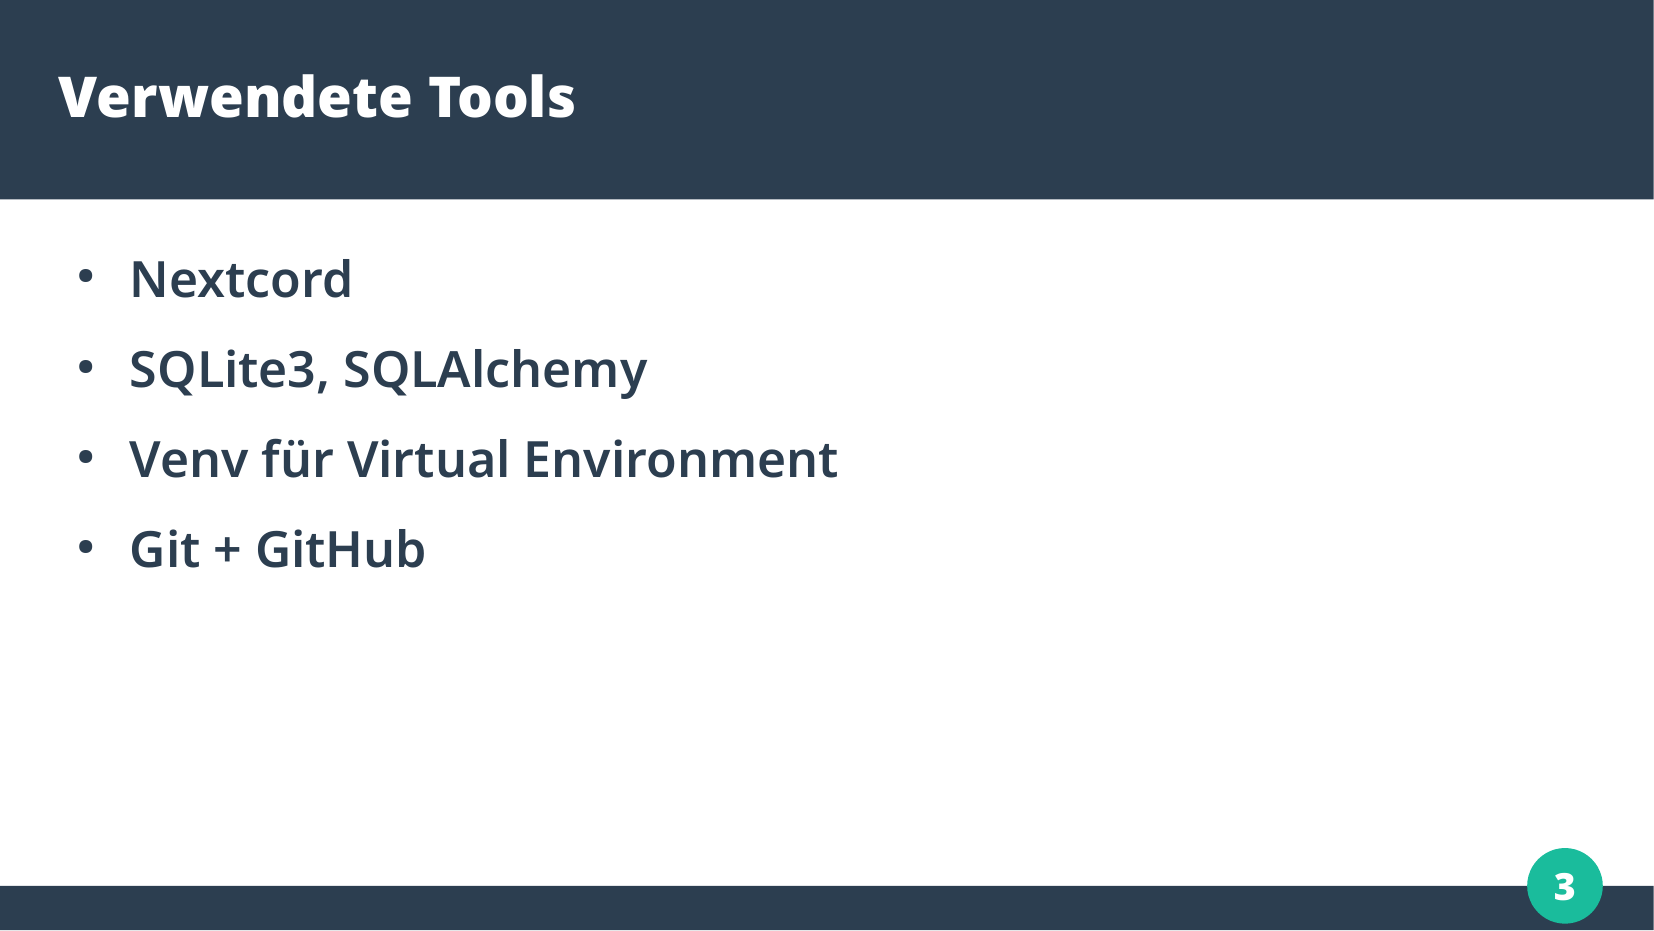

# Verwendete Tools
Nextcord
SQLite3, SQLAlchemy
Venv für Virtual Environment
Git + GitHub